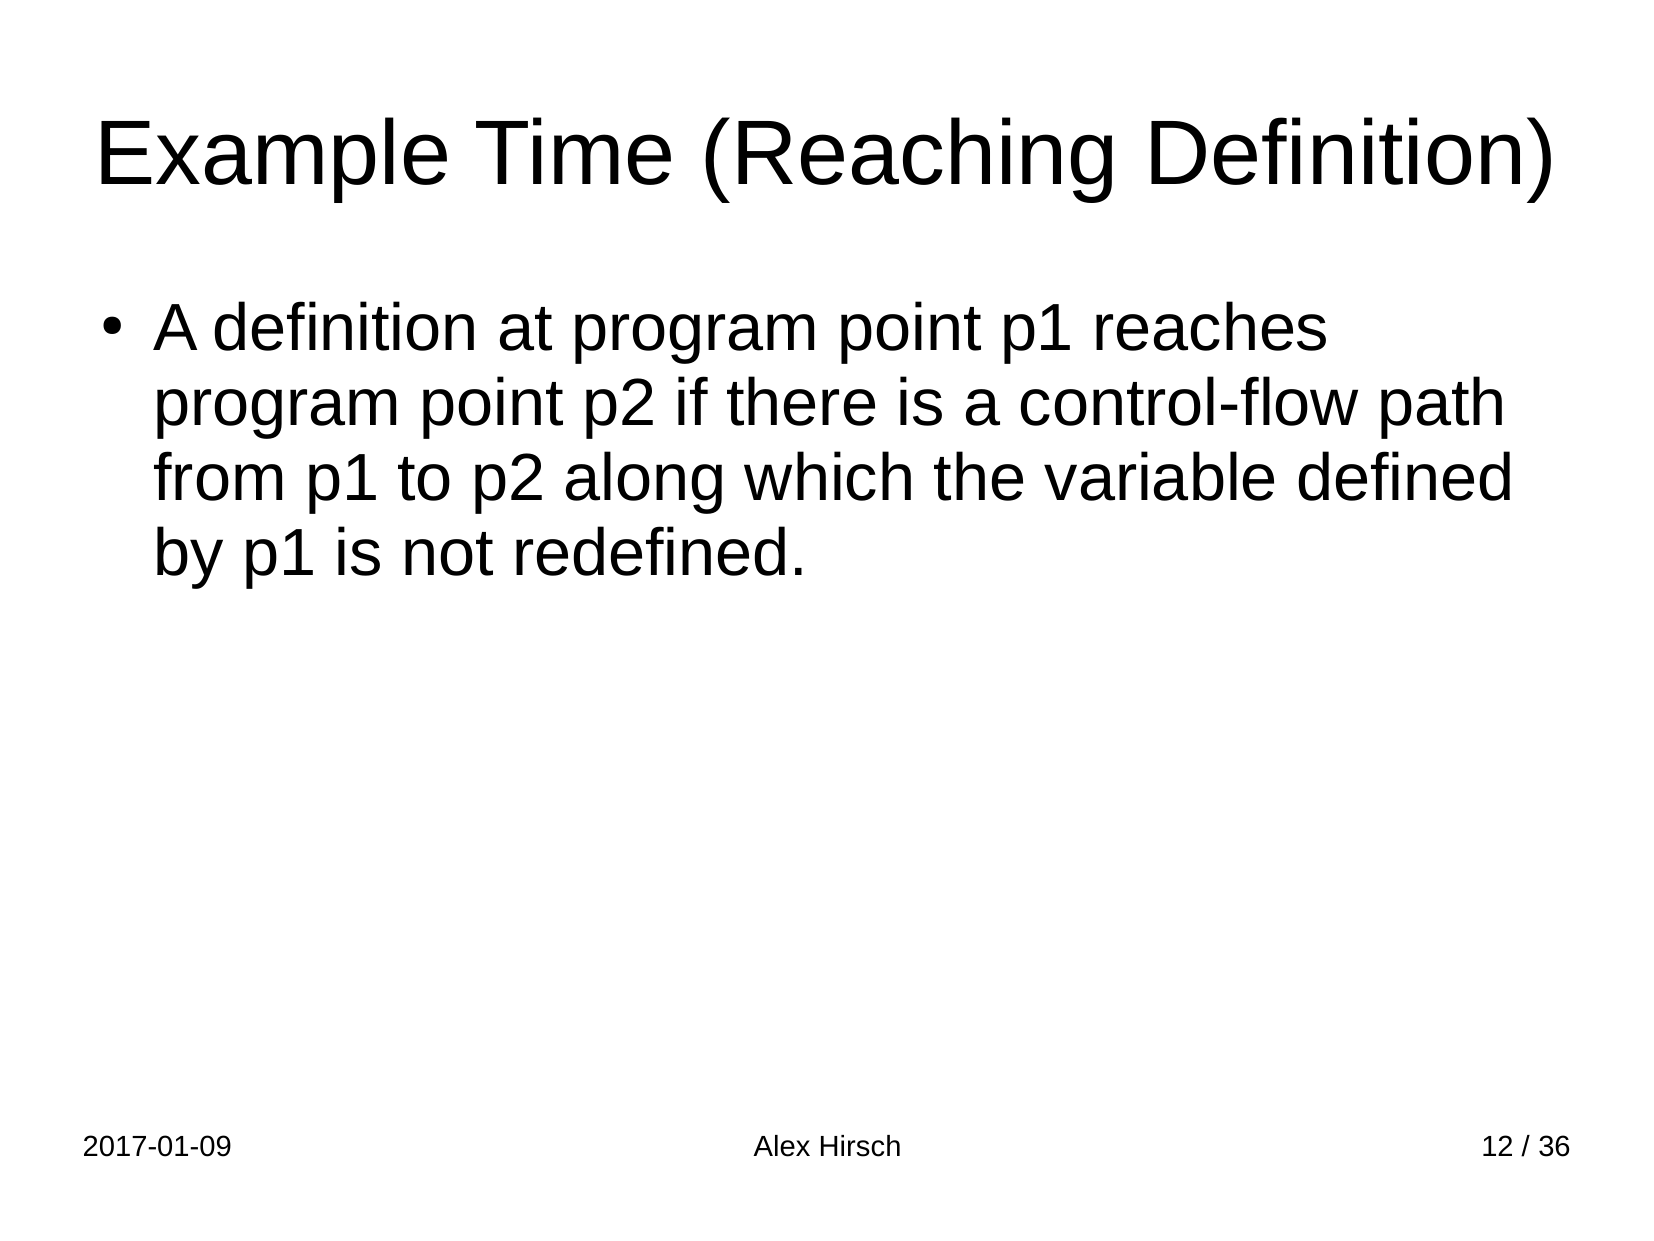

# Example Time (Reaching Definition)
A definition at program point p1 reaches program point p2 if there is a control-flow path from p1 to p2 along which the variable defined by p1 is not redefined.
2017-01-09
Alex Hirsch
12